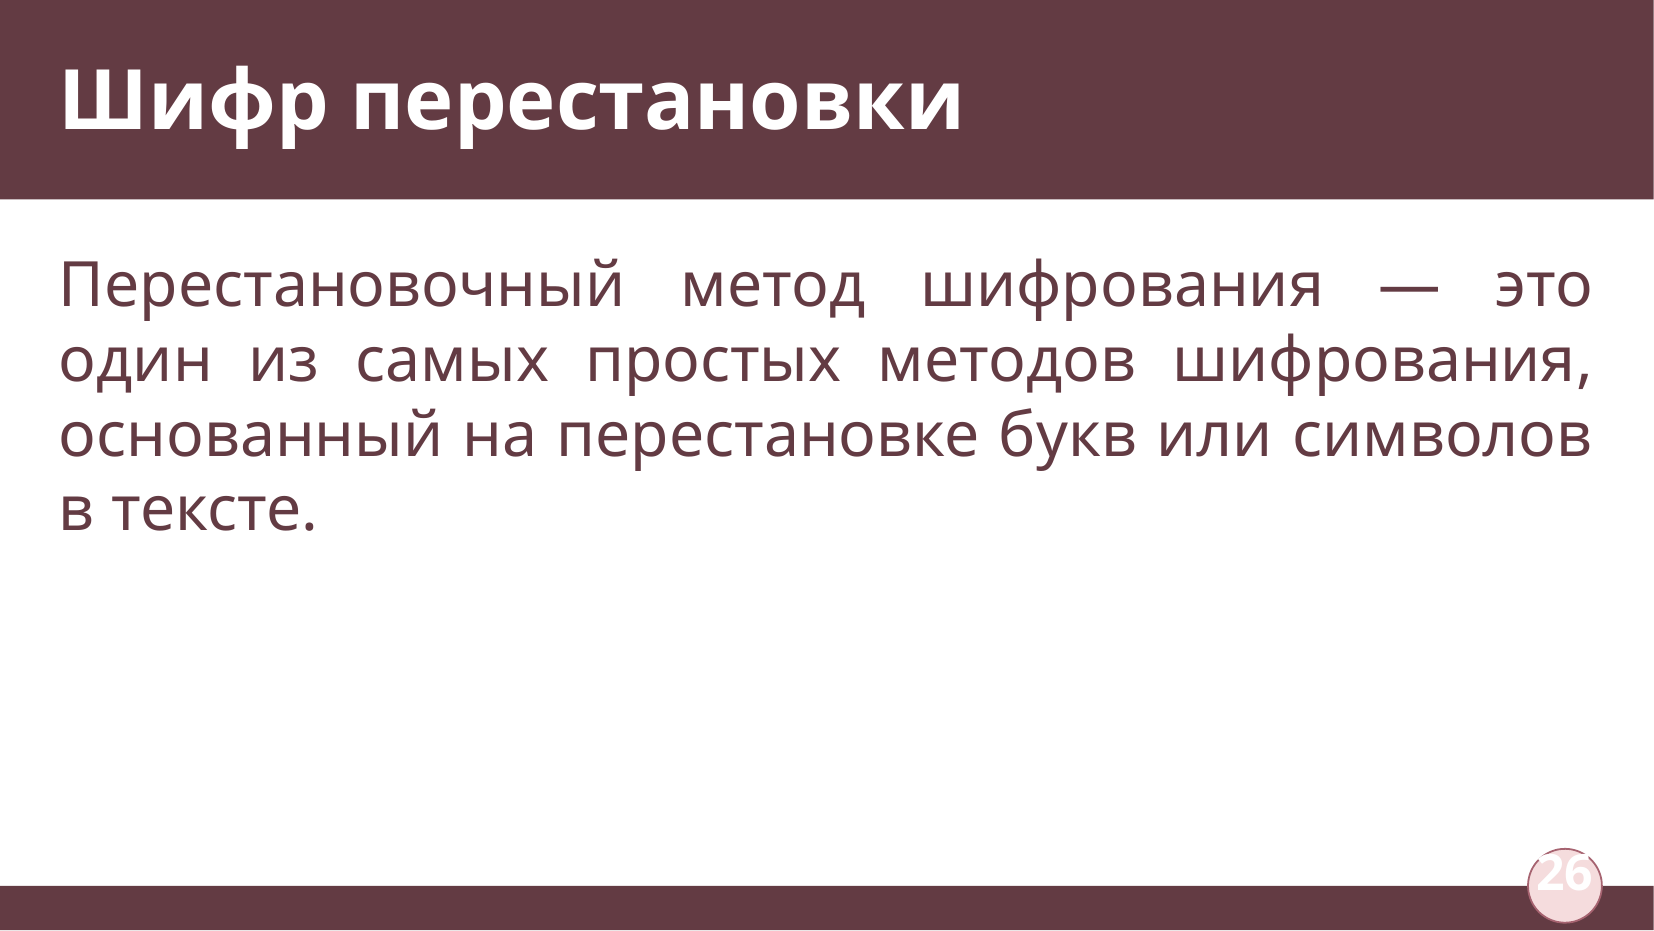

# Шифр перестановки
Перестановочный метод шифрования — это один из самых простых методов шифрования, основанный на перестановке букв или символов в тексте.